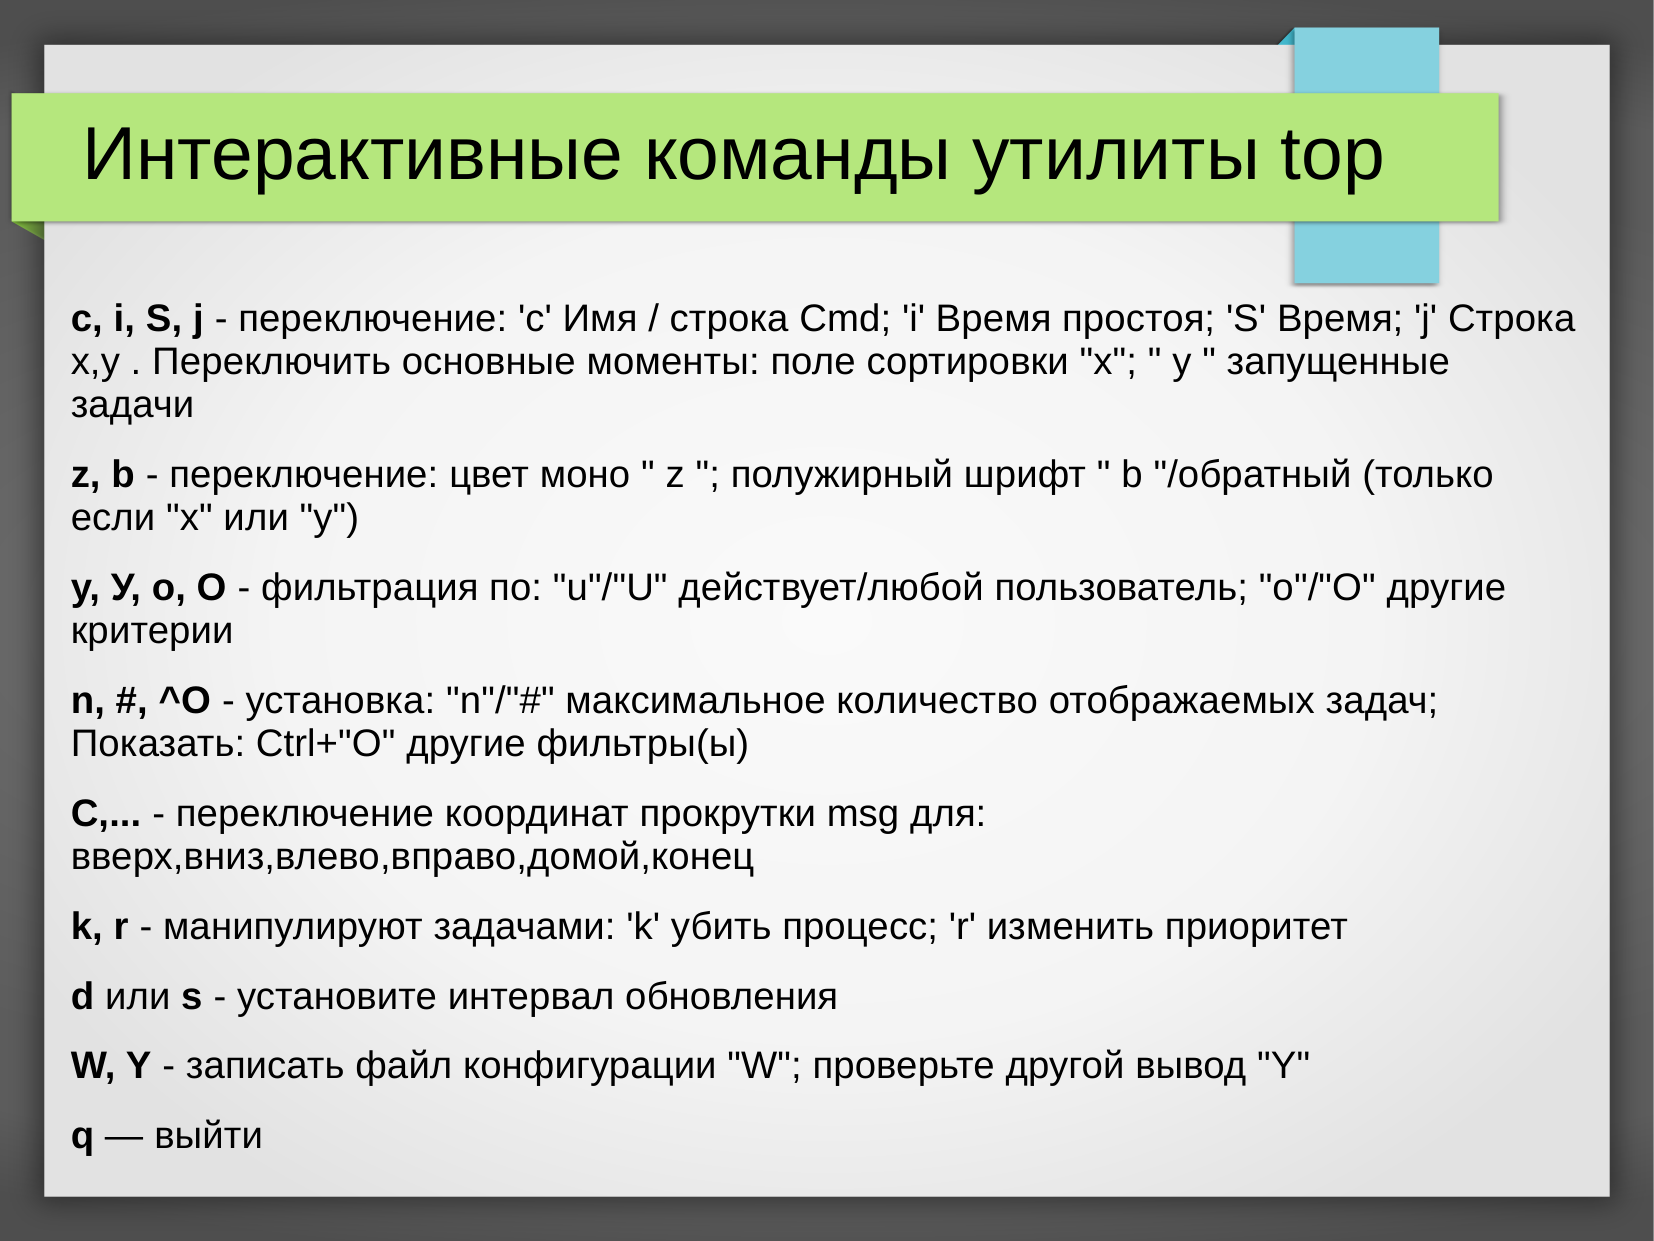

# Интерактивные команды утилиты top
c, i, S, j - переключение: 'c' Имя / строка Cmd; 'i' Время простоя; 'S' Время; 'j' Строка x,y . Переключить основные моменты: поле сортировки "x"; " y " запущенные задачи
z, b - переключение: цвет моно " z "; полужирный шрифт " b "/обратный (только если "x" или "y")
у, У, о, О - фильтрация по: "u"/"U" действует/любой пользователь; "o"/"O" другие критерии
n, #, ^O - установка: "n"/"#" максимальное количество отображаемых задач; Показать: Ctrl+"O" другие фильтры(ы)
C,... - переключение координат прокрутки msg для: вверх,вниз,влево,вправо,домой,конец
k, r - манипулируют задачами: 'k' убить процесс; 'r' изменить приоритет
d или s - установите интервал обновления
W, Y - записать файл конфигурации "W"; проверьте другой вывод "Y"
q — выйти